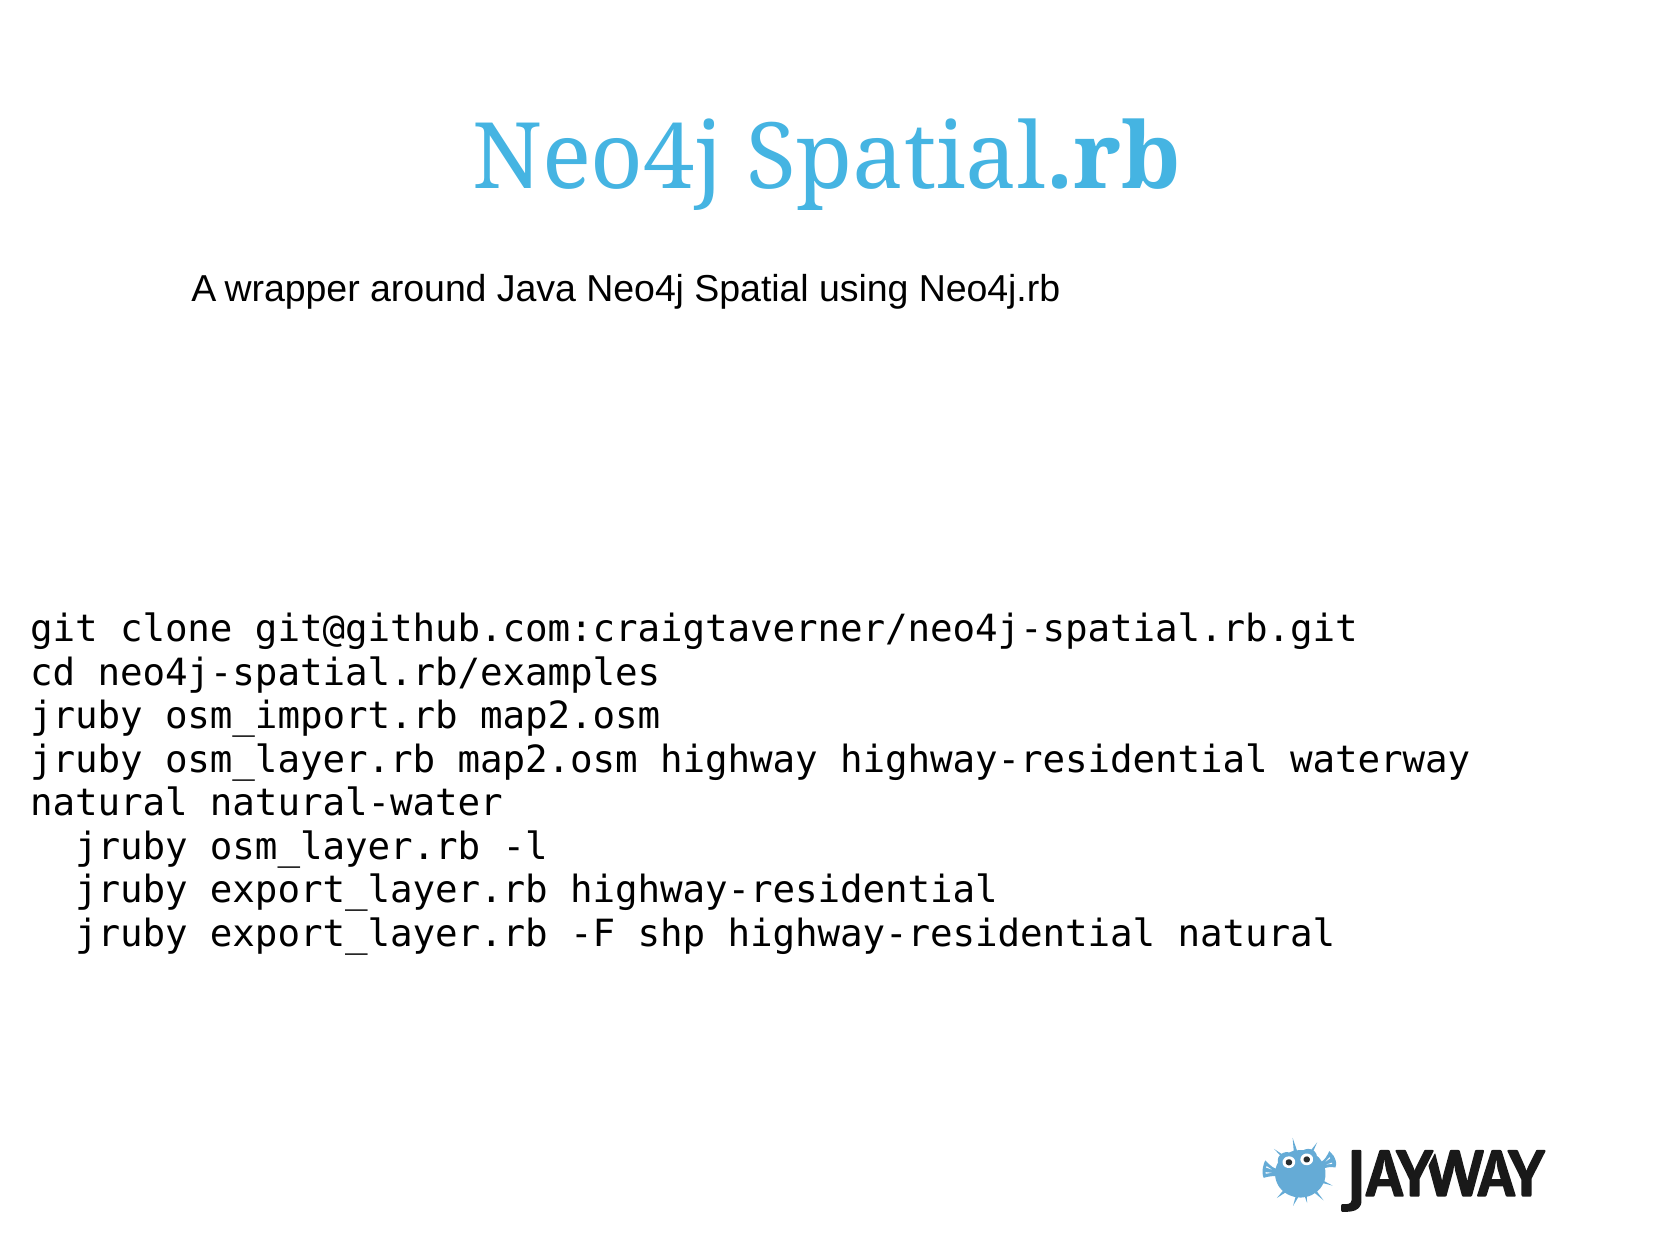

# Neo4j Spatial.rb
A wrapper around Java Neo4j Spatial using Neo4j.rb
git clone git@github.com:craigtaverner/neo4j-spatial.rb.git
cd neo4j-spatial.rb/examples
jruby osm_import.rb map2.osm
jruby osm_layer.rb map2.osm highway highway-residential waterway natural natural-water
 jruby osm_layer.rb -l
 jruby export_layer.rb highway-residential
 jruby export_layer.rb -F shp highway-residential natural